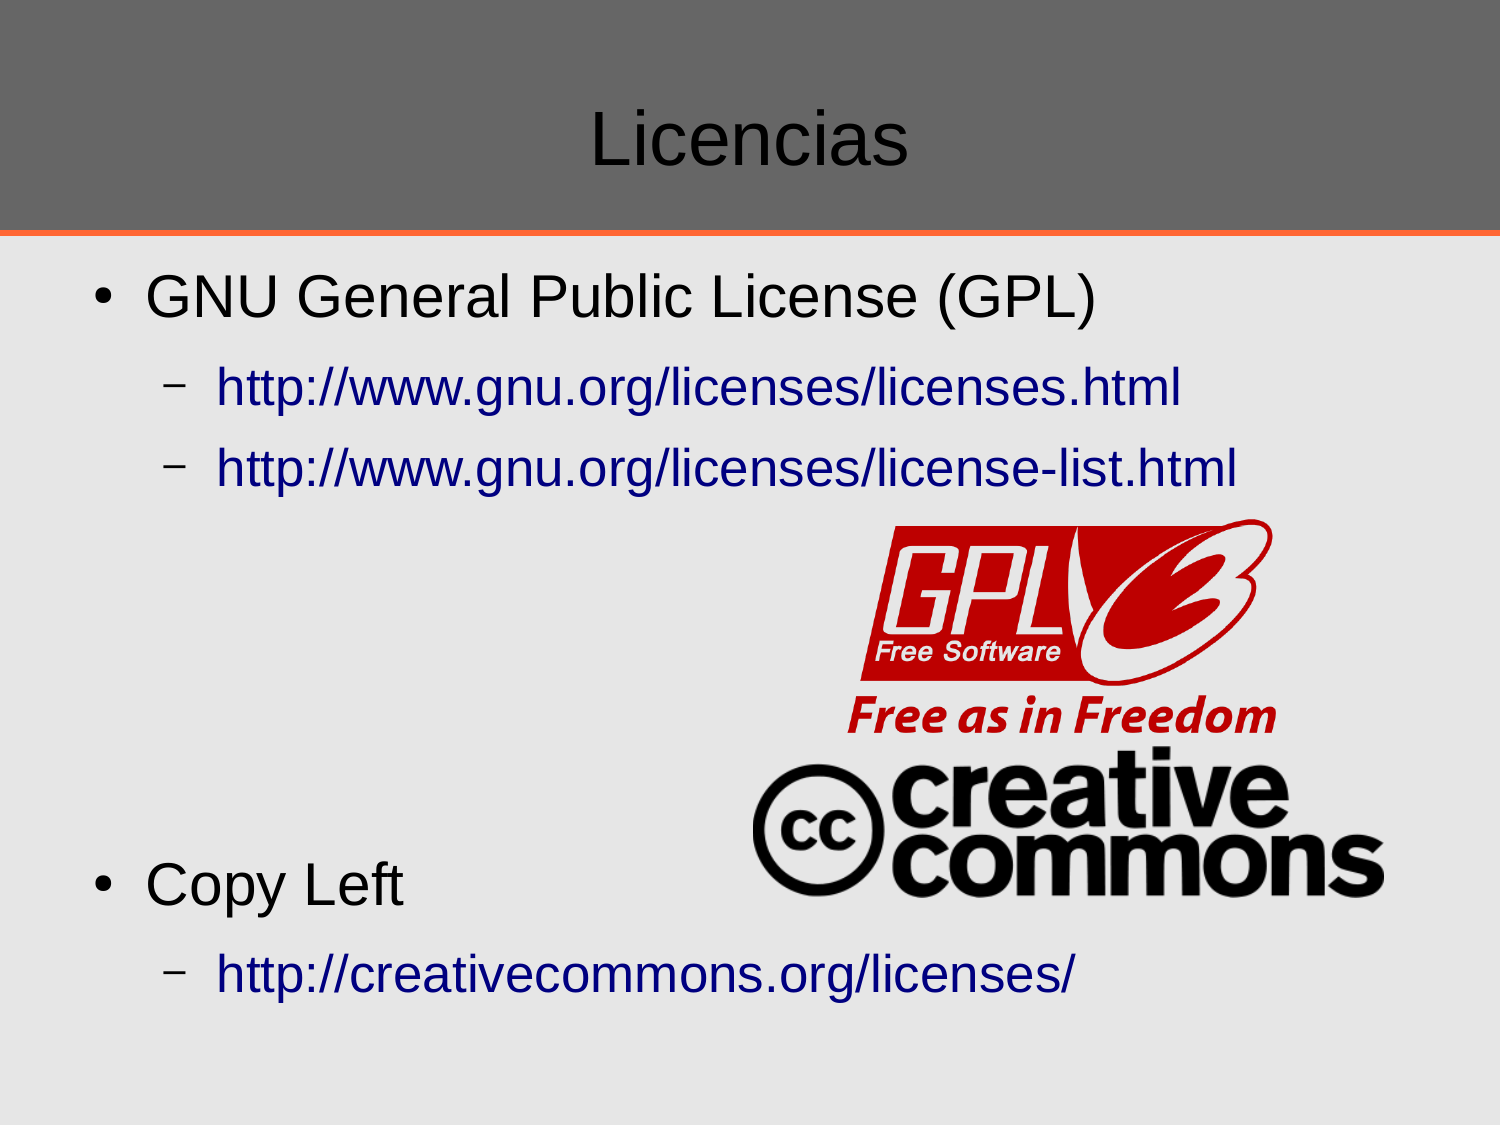

# Licencias
GNU General Public License (GPL)
http://www.gnu.org/licenses/licenses.html
http://www.gnu.org/licenses/license-list.html
Copy Left
http://creativecommons.org/licenses/